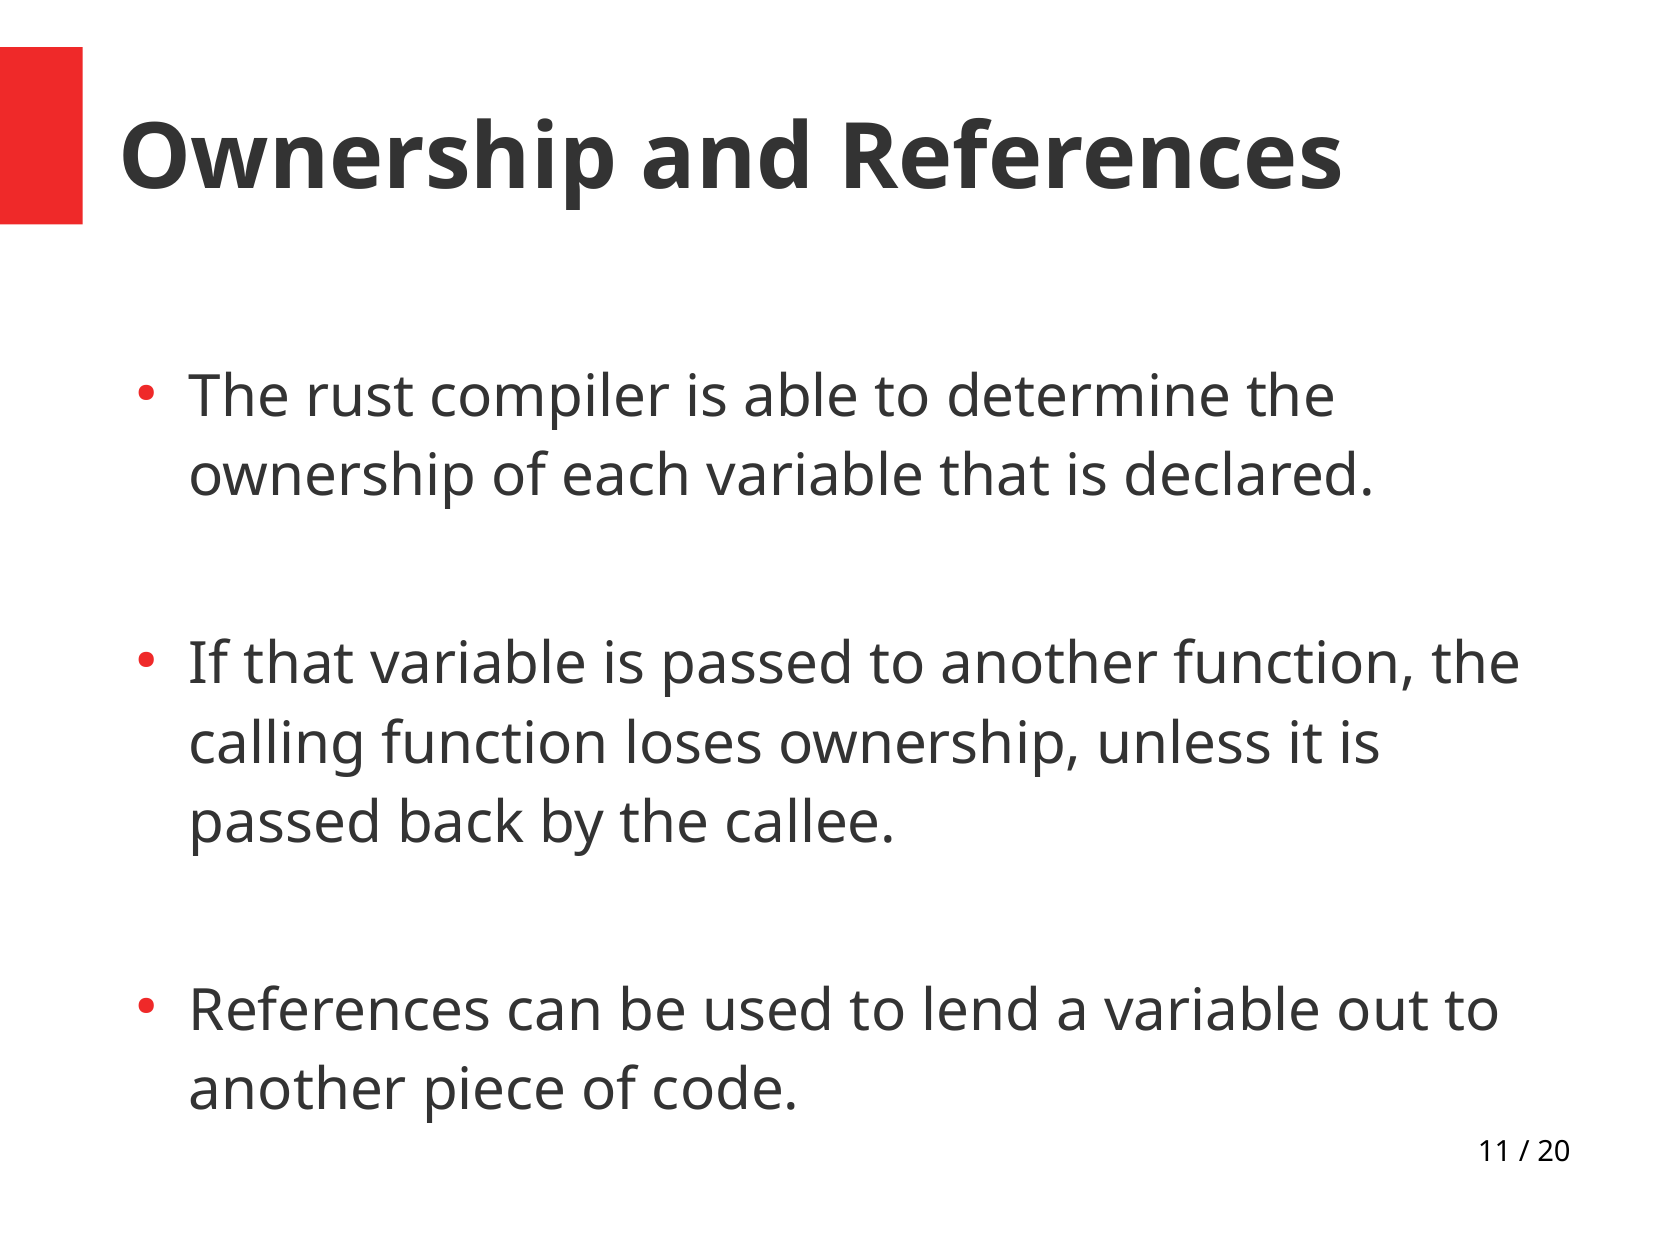

# Ownership and References
The rust compiler is able to determine the ownership of each variable that is declared.
If that variable is passed to another function, the calling function loses ownership, unless it is passed back by the callee.
References can be used to lend a variable out to another piece of code.
11